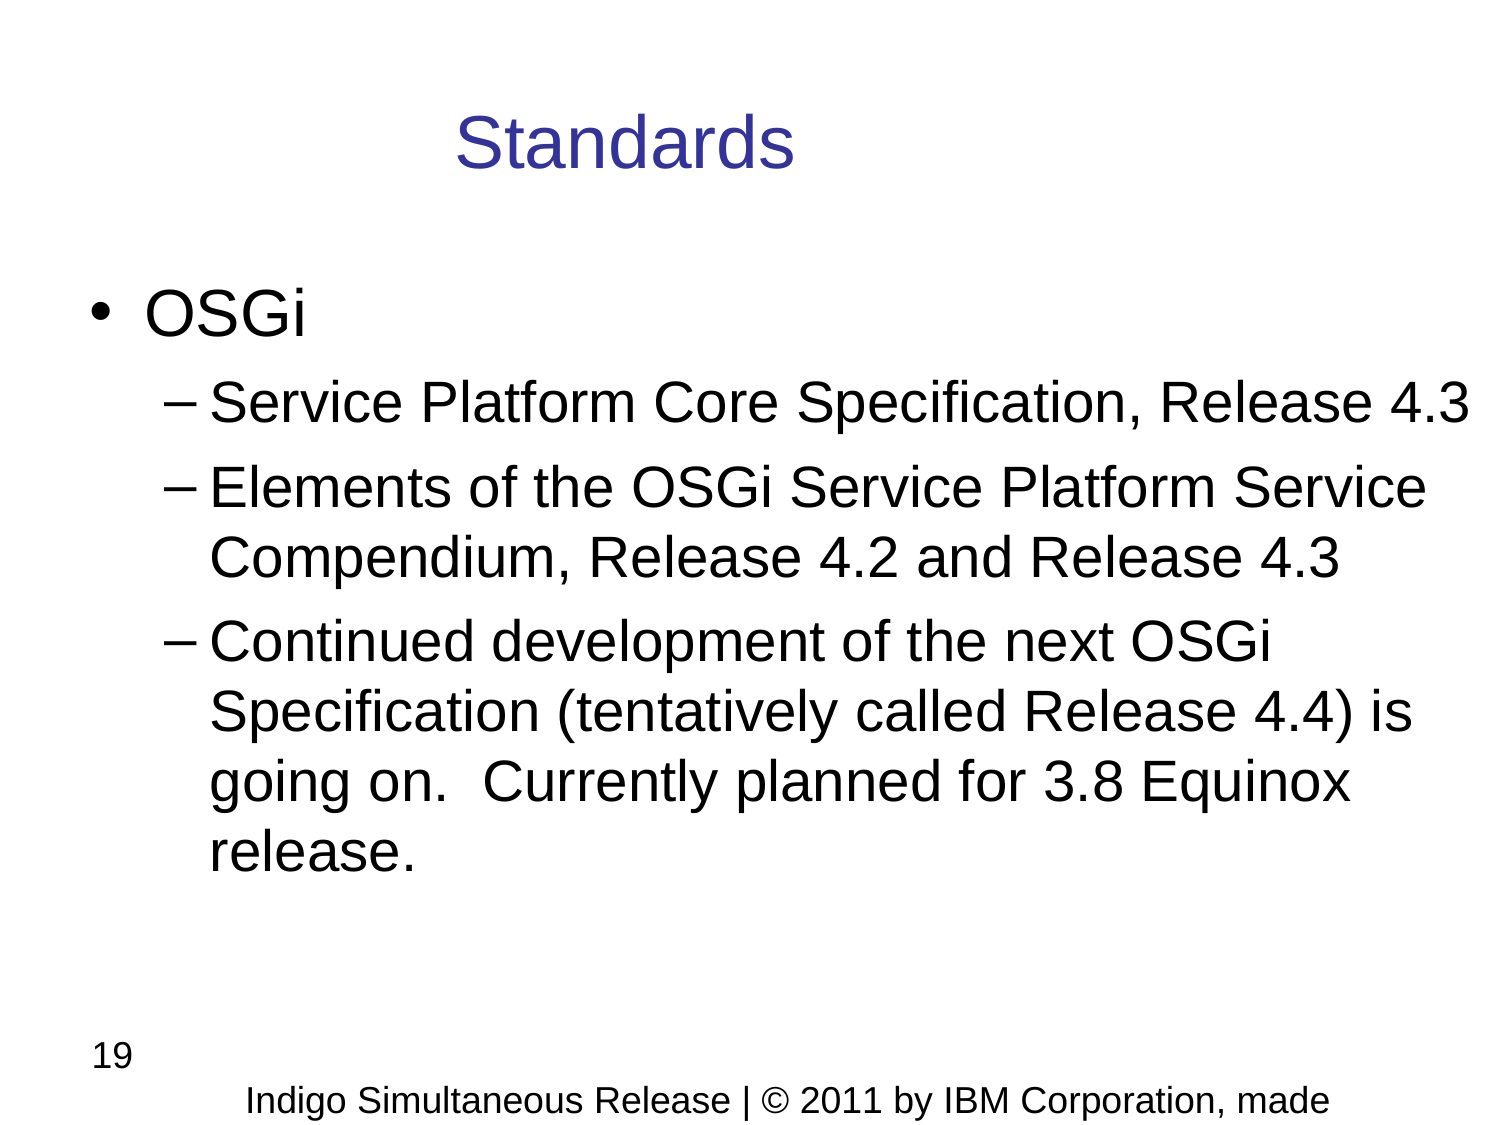

# Standards
OSGi
Service Platform Core Specification, Release 4.3
Elements of the OSGi Service Platform Service Compendium, Release 4.2 and Release 4.3
Continued development of the next OSGi Specification (tentatively called Release 4.4) is going on. Currently planned for 3.8 Equinox release.
19